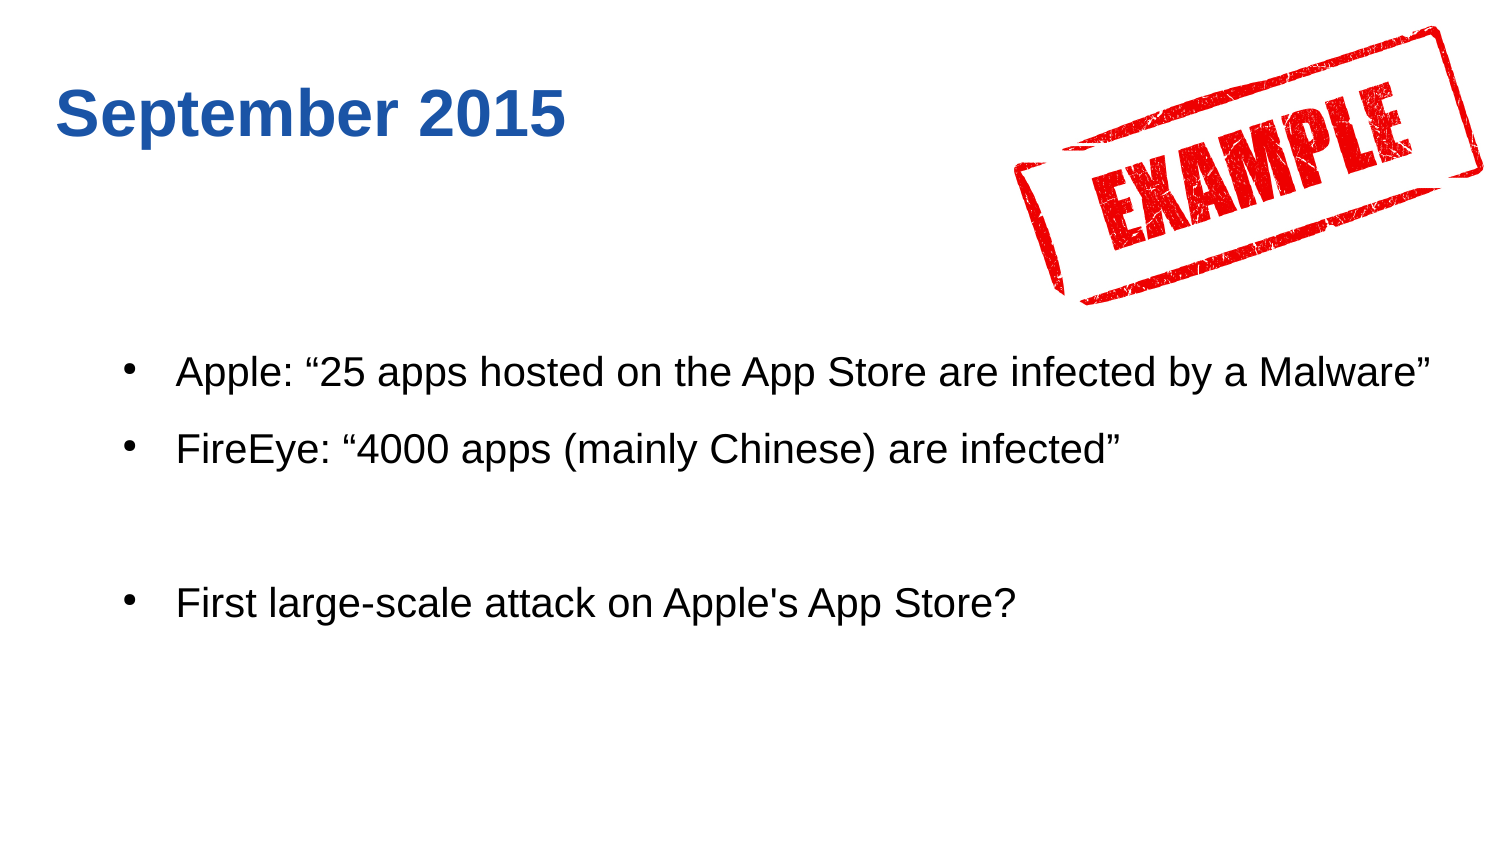

September 2015
# Apple: “25 apps hosted on the App Store are infected by a Malware”
FireEye: “4000 apps (mainly Chinese) are infected”
First large-scale attack on Apple's App Store?